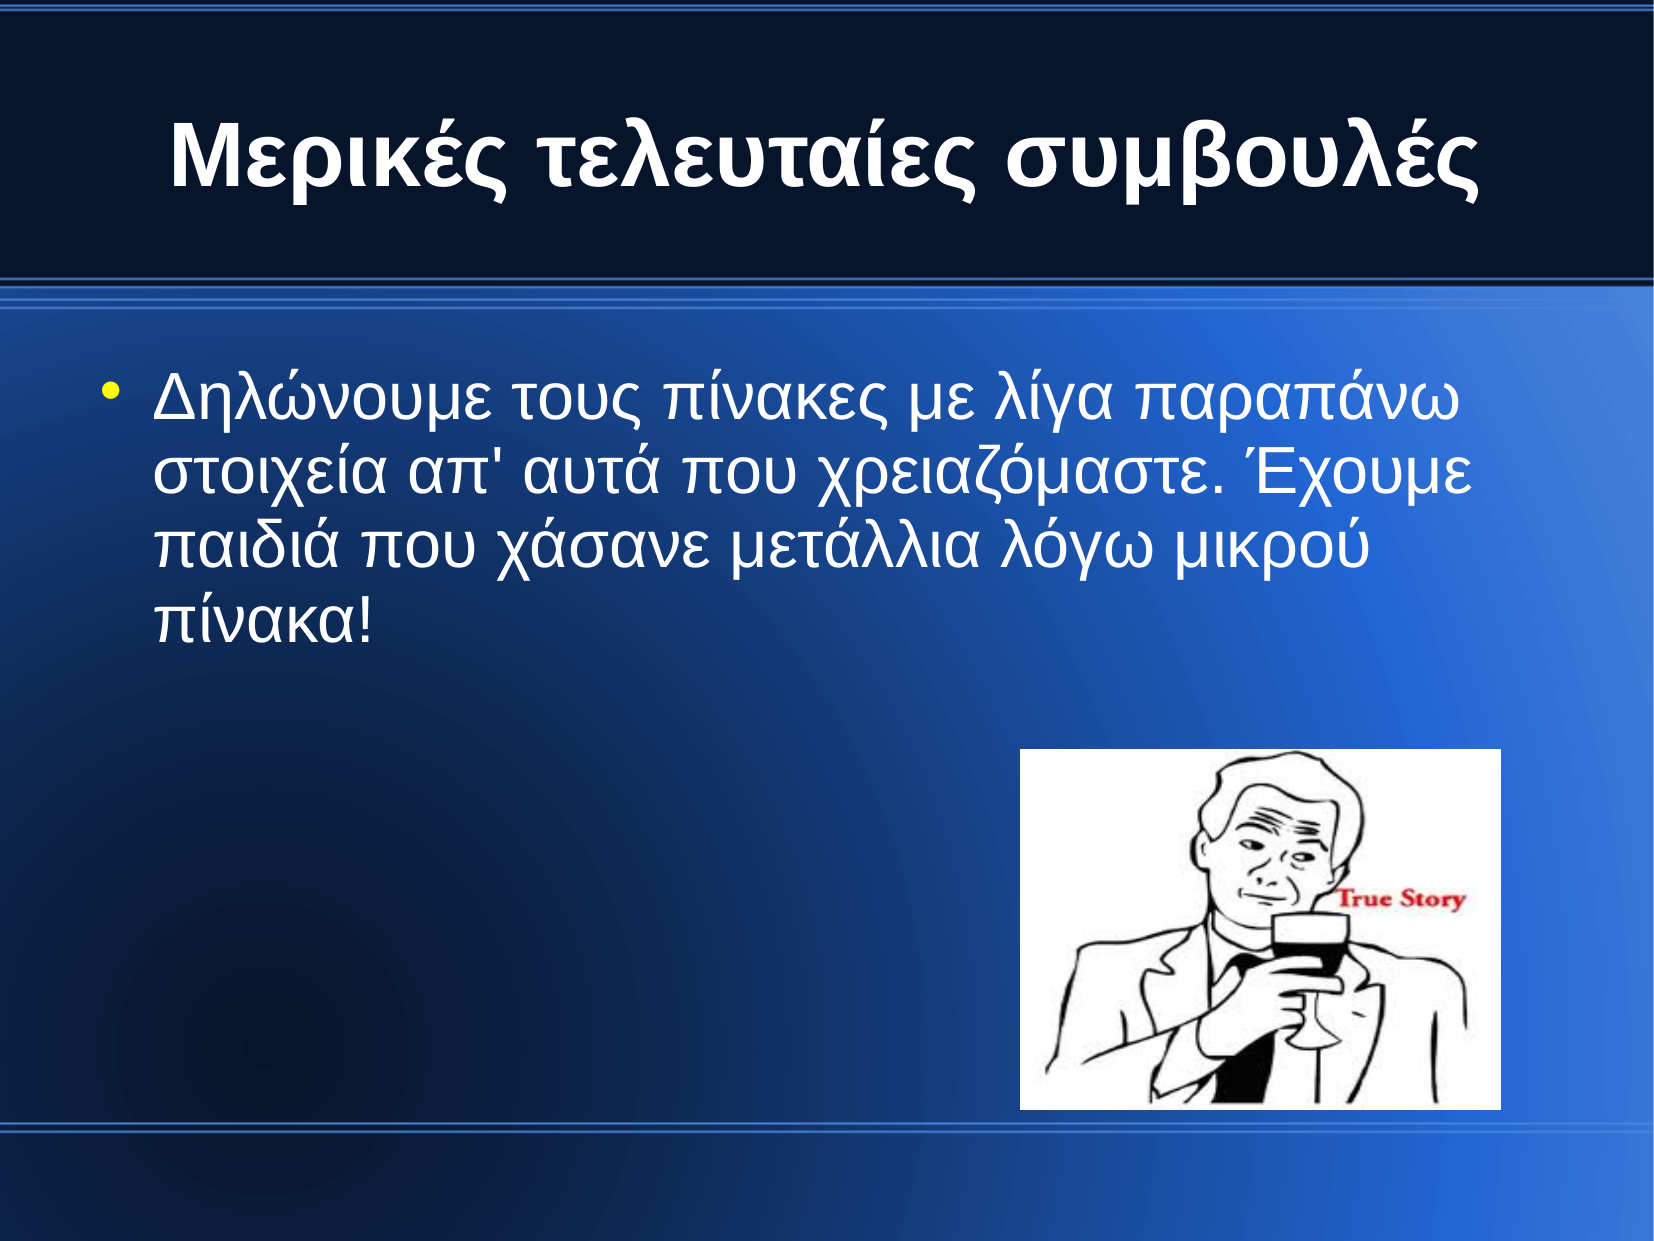

# Μερικές τελευταίες συμβουλές
Δηλώνουμε τους πίνακες με λίγα παραπάνω στοιχεία απ' αυτά που χρειαζόμαστε. Έχουμε παιδιά που χάσανε μετάλλια λόγω μικρού πίνακα!